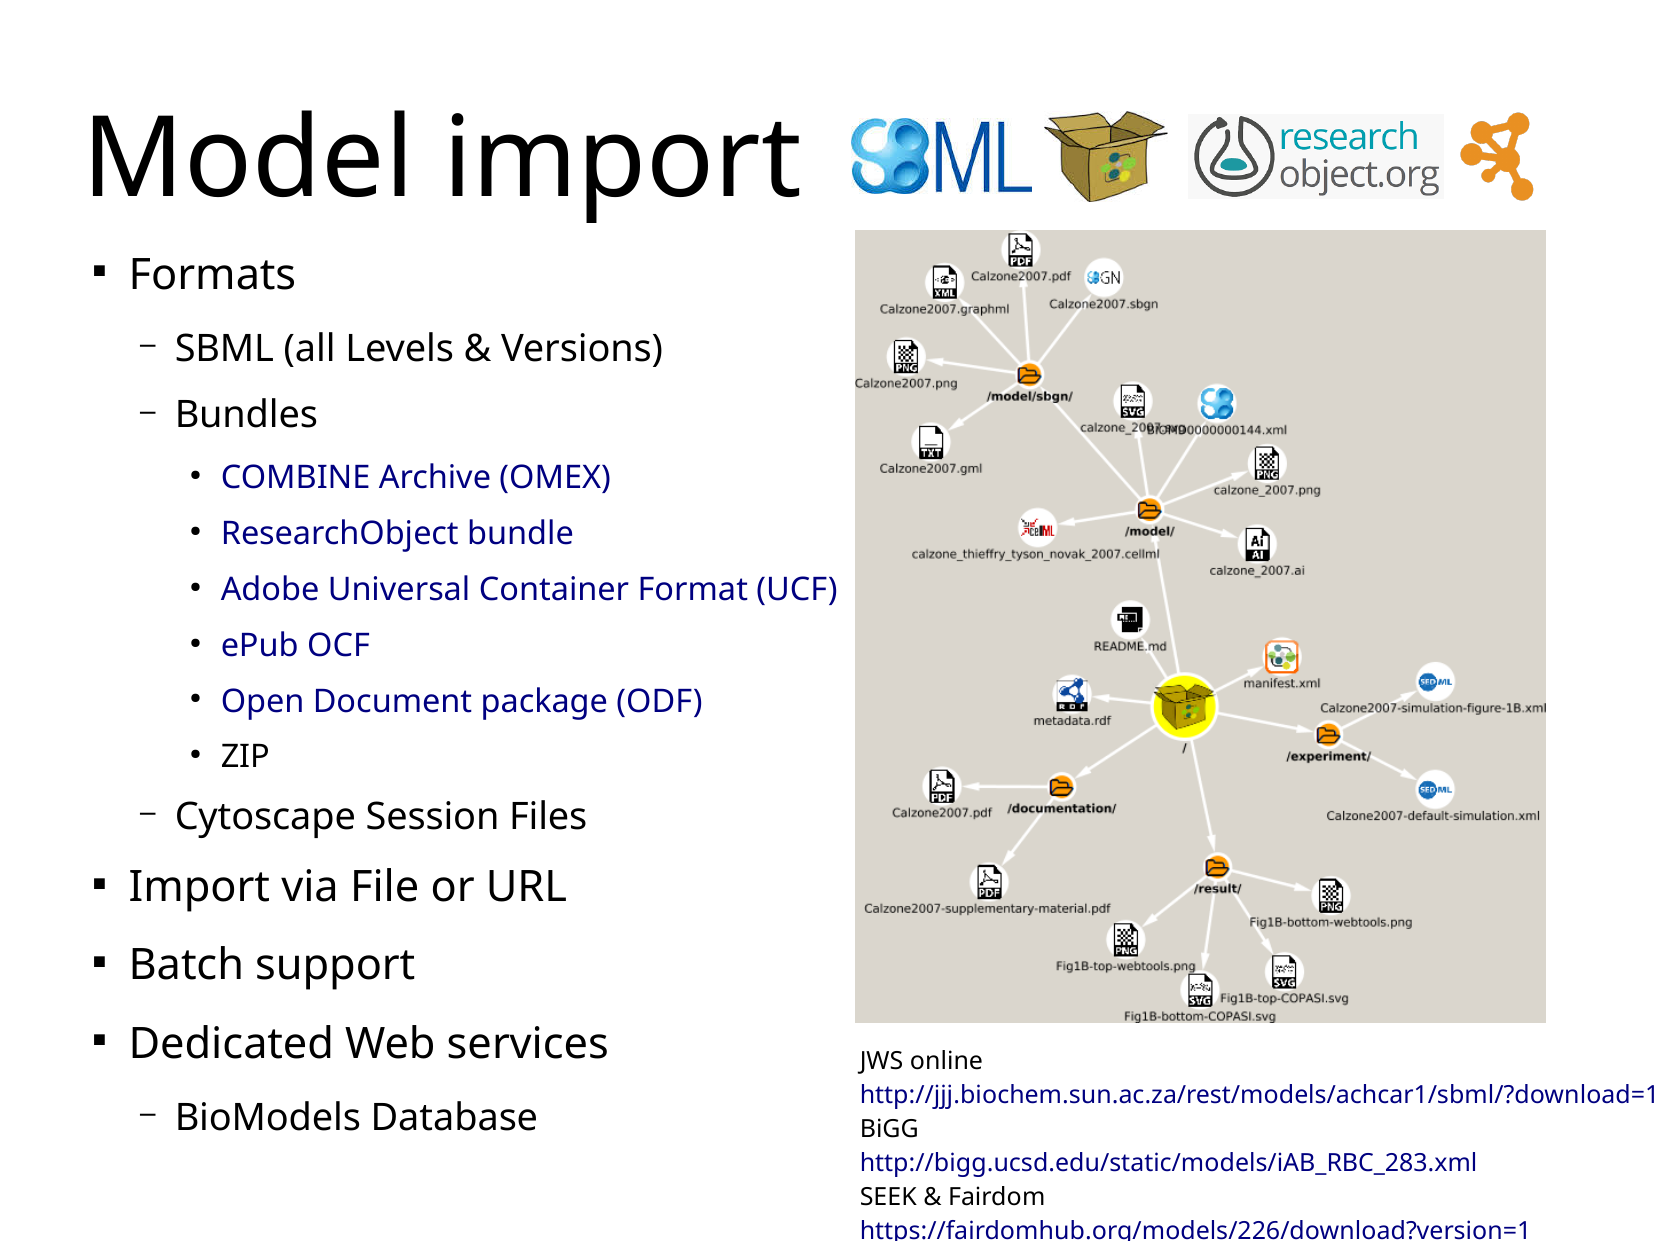

# Model import
Formats
SBML (all Levels & Versions)
Bundles
COMBINE Archive (OMEX)
ResearchObject bundle
Adobe Universal Container Format (UCF)
ePub OCF
Open Document package (ODF)
ZIP
Cytoscape Session Files
Import via File or URL
Batch support
Dedicated Web services
BioModels Database
JWS online
http://jjj.biochem.sun.ac.za/rest/models/achcar1/sbml/?download=1
BiGG
http://bigg.ucsd.edu/static/models/iAB_RBC_283.xml
SEEK & Fairdom
https://fairdomhub.org/models/226/download?version=1